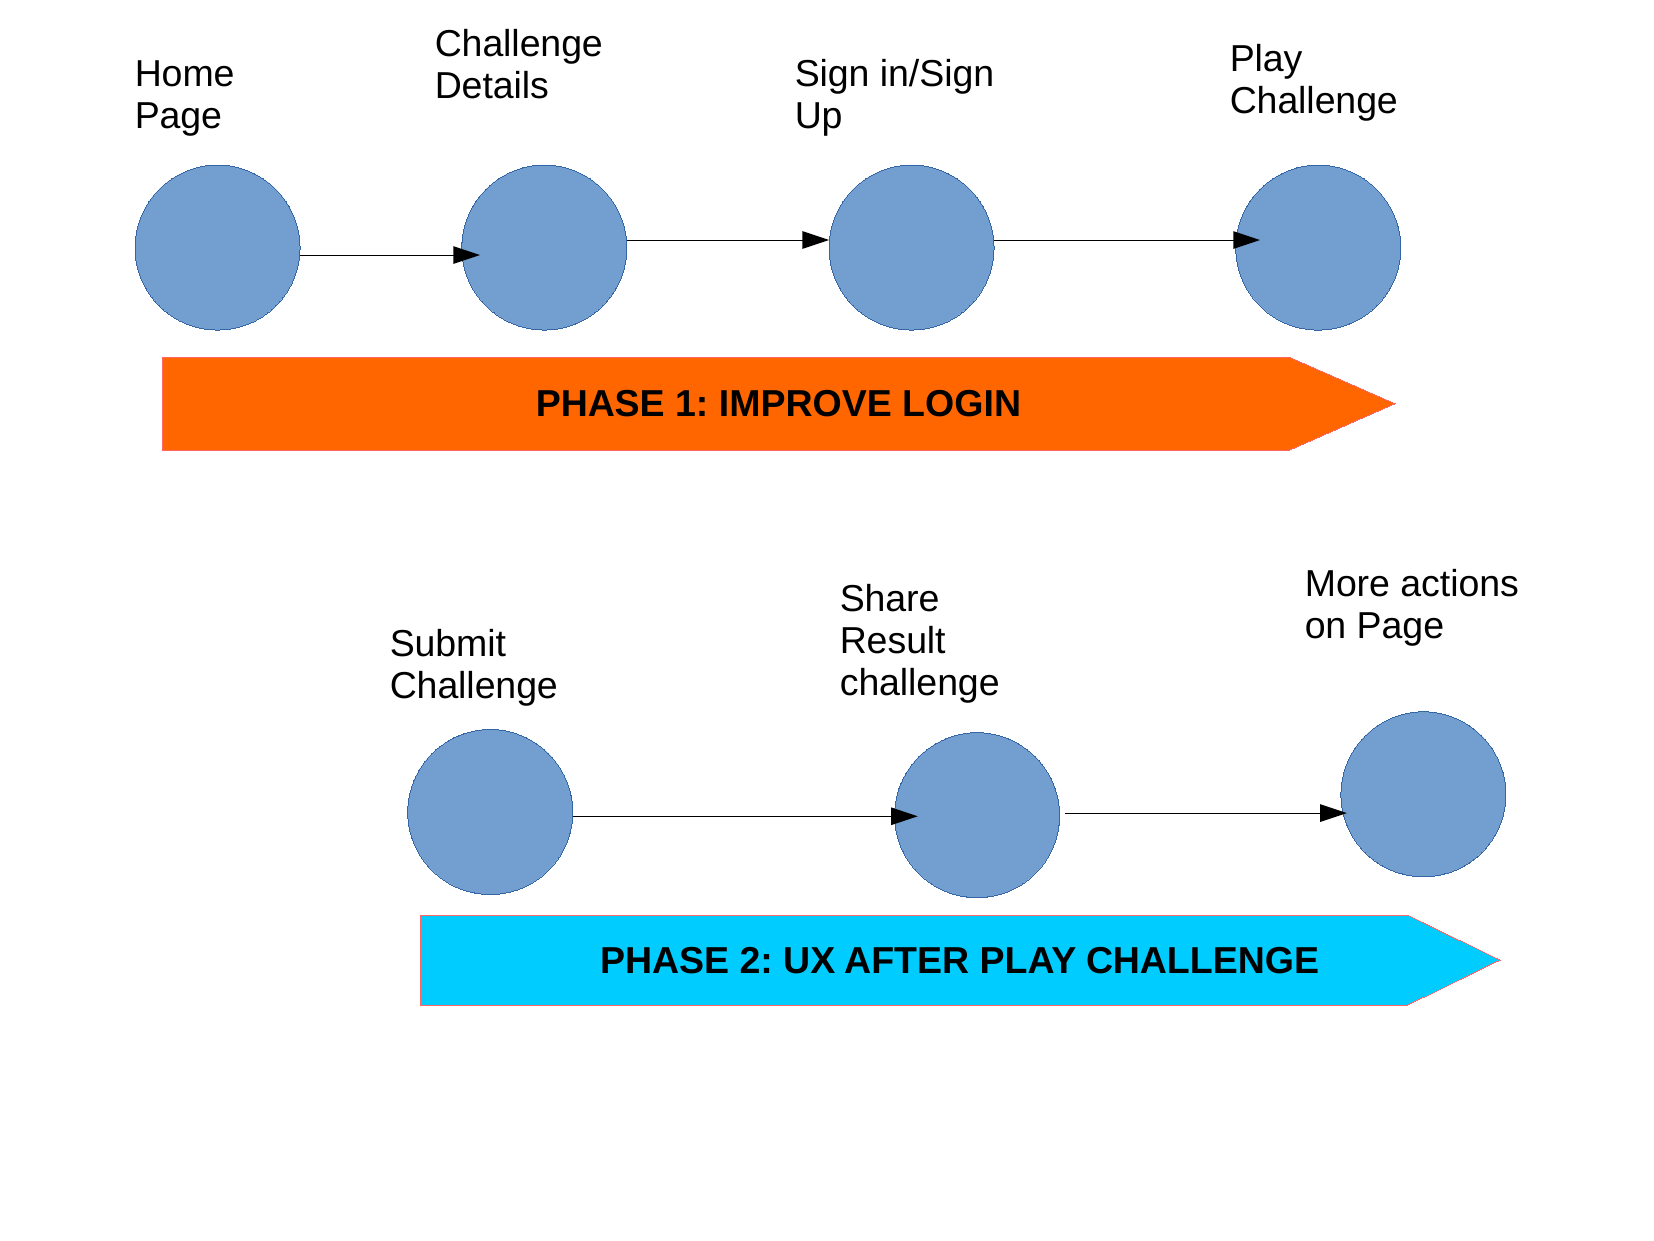

Challenge
Details
Play Challenge
Home
Page
Sign in/Sign Up
PHASE 1: IMPROVE LOGIN
More actions on Page
Share
Result challenge
Submit Challenge
PHASE 2: UX AFTER PLAY CHALLENGE